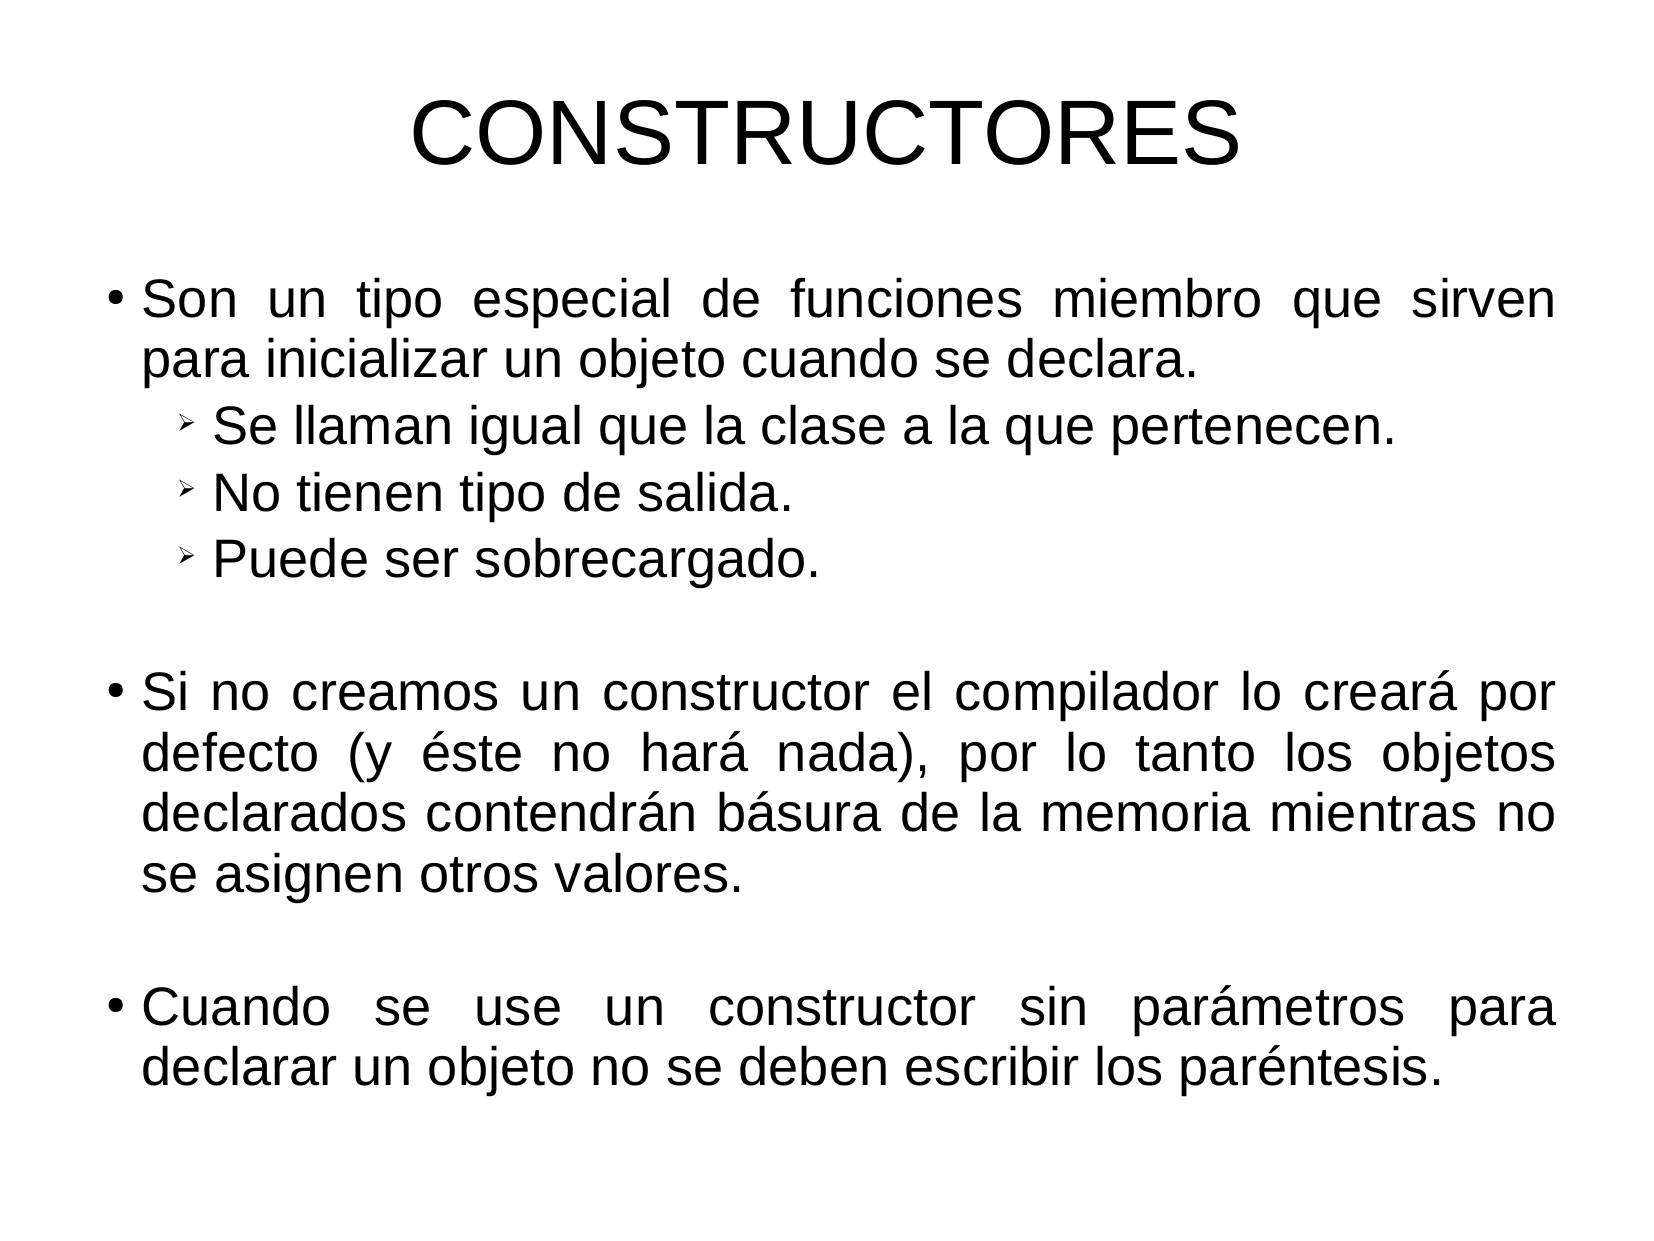

# CONSTRUCTORES
Son un tipo especial de funciones miembro que sirven para inicializar un objeto cuando se declara.
Se llaman igual que la clase a la que pertenecen.
No tienen tipo de salida.
Puede ser sobrecargado.
Si no creamos un constructor el compilador lo creará por defecto (y éste no hará nada), por lo tanto los objetos declarados contendrán básura de la memoria mientras no se asignen otros valores.
Cuando se use un constructor sin parámetros para declarar un objeto no se deben escribir los paréntesis.